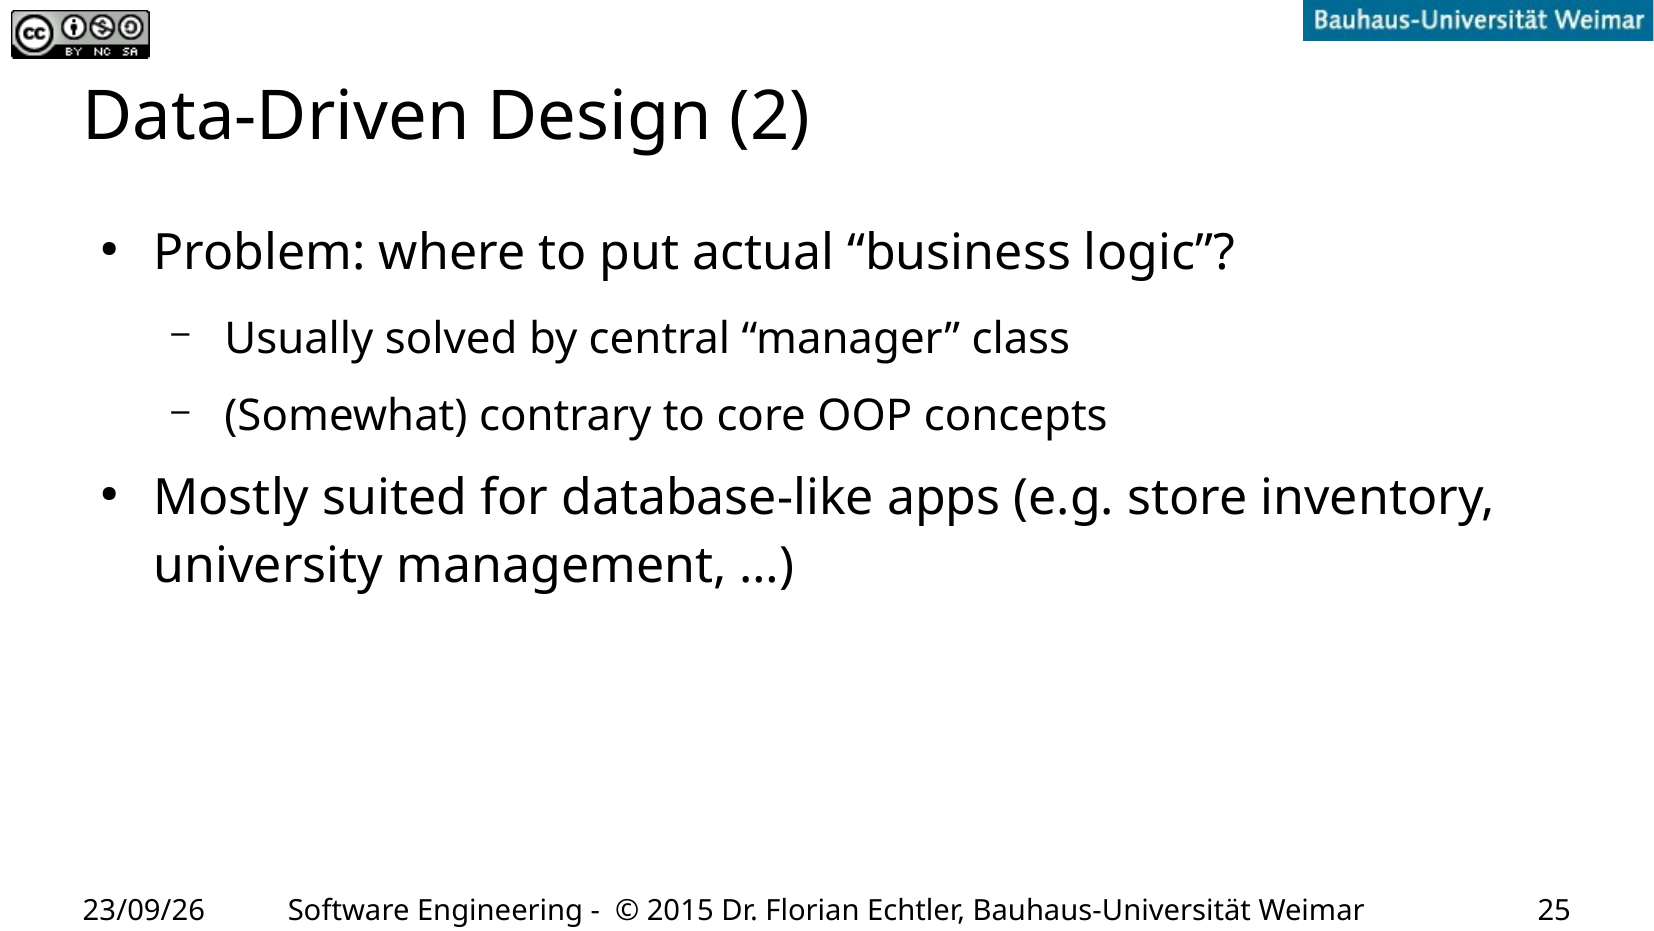

# Data-Driven Design (2)
Problem: where to put actual “business logic”?
Usually solved by central “manager” class
(Somewhat) contrary to core OOP concepts
Mostly suited for database-like apps (e.g. store inventory, university management, …)
Software Engineering - © 2015 Dr. Florian Echtler, Bauhaus-Universität Weimar
25